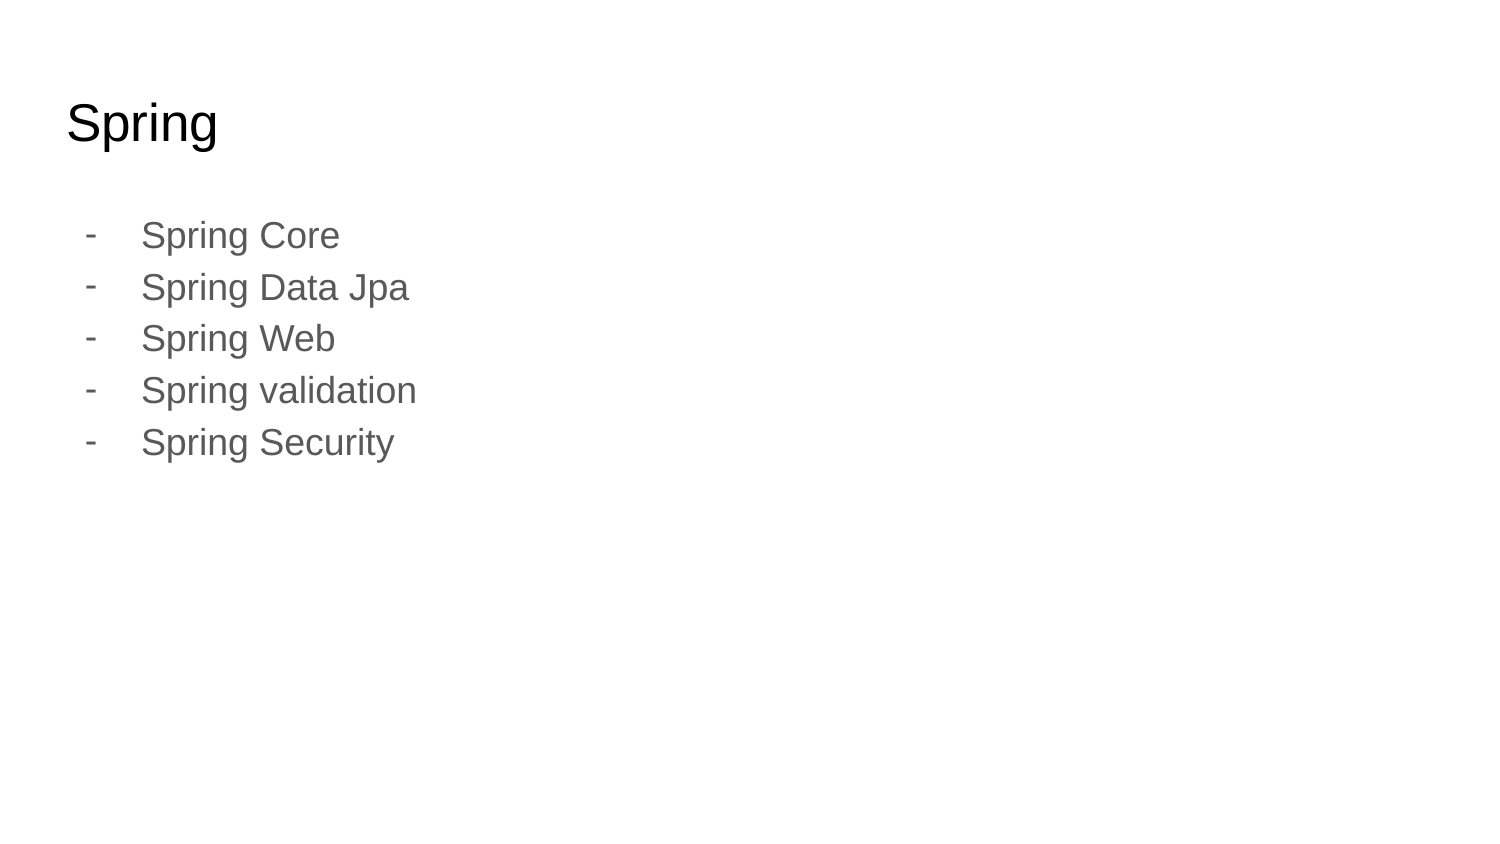

# Spring
Spring Core
Spring Data Jpa
Spring Web
Spring validation
Spring Security